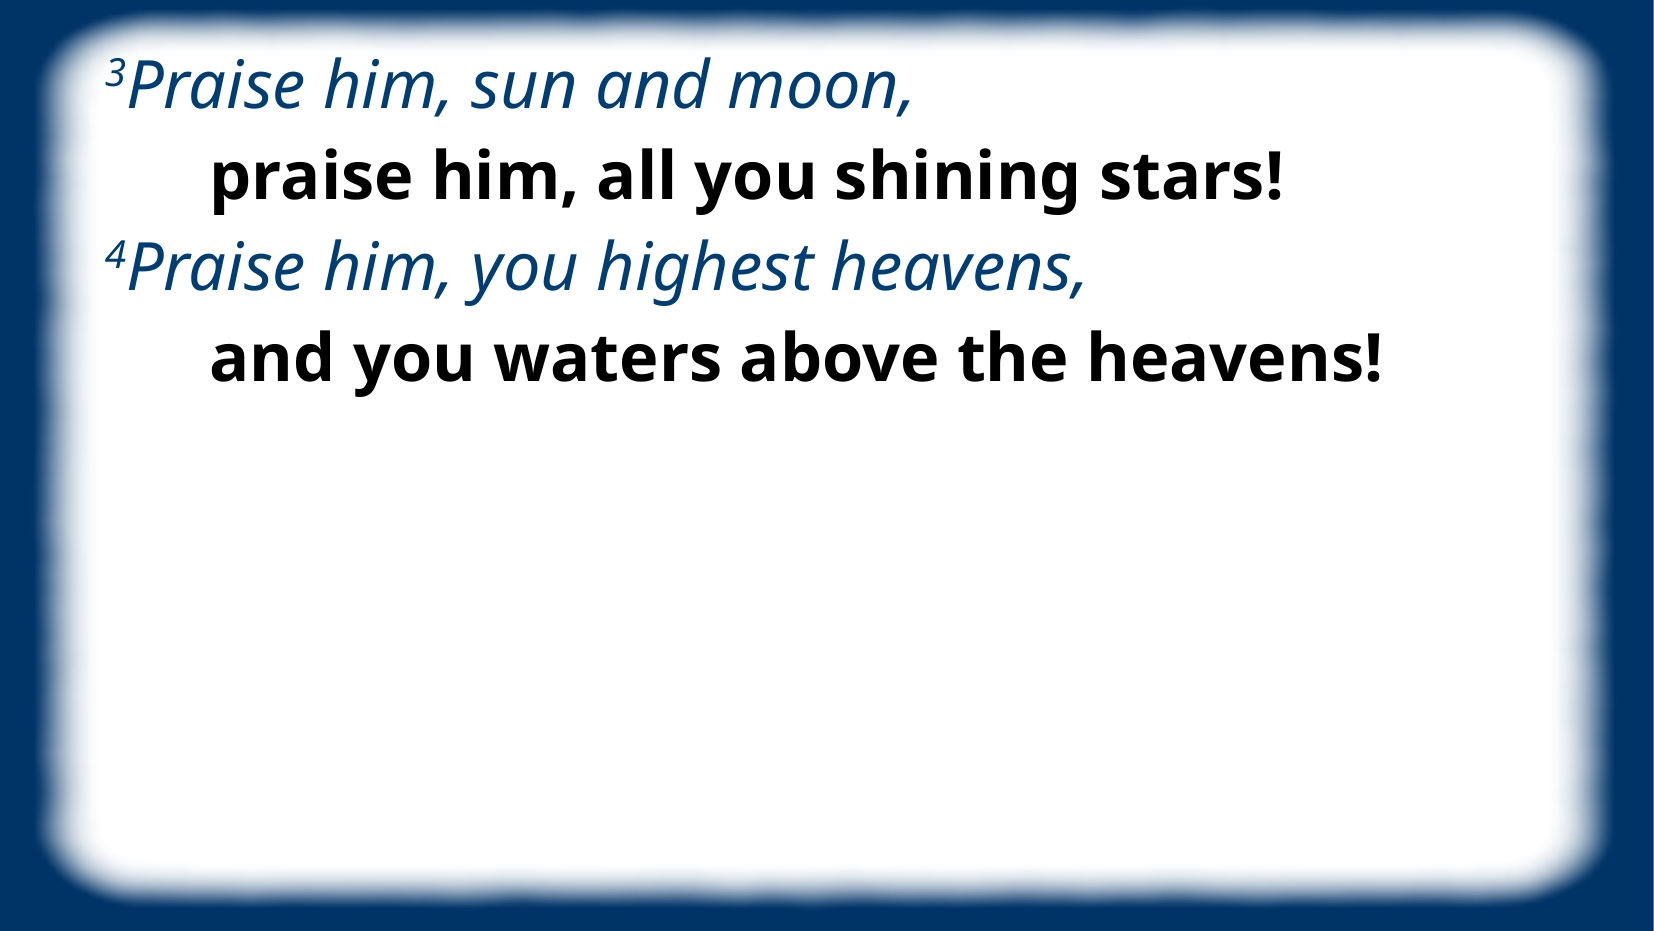

3Praise him, sun and moon,
 praise him, all you shining stars!
4Praise him, you highest heavens,
 and you waters above the heavens!